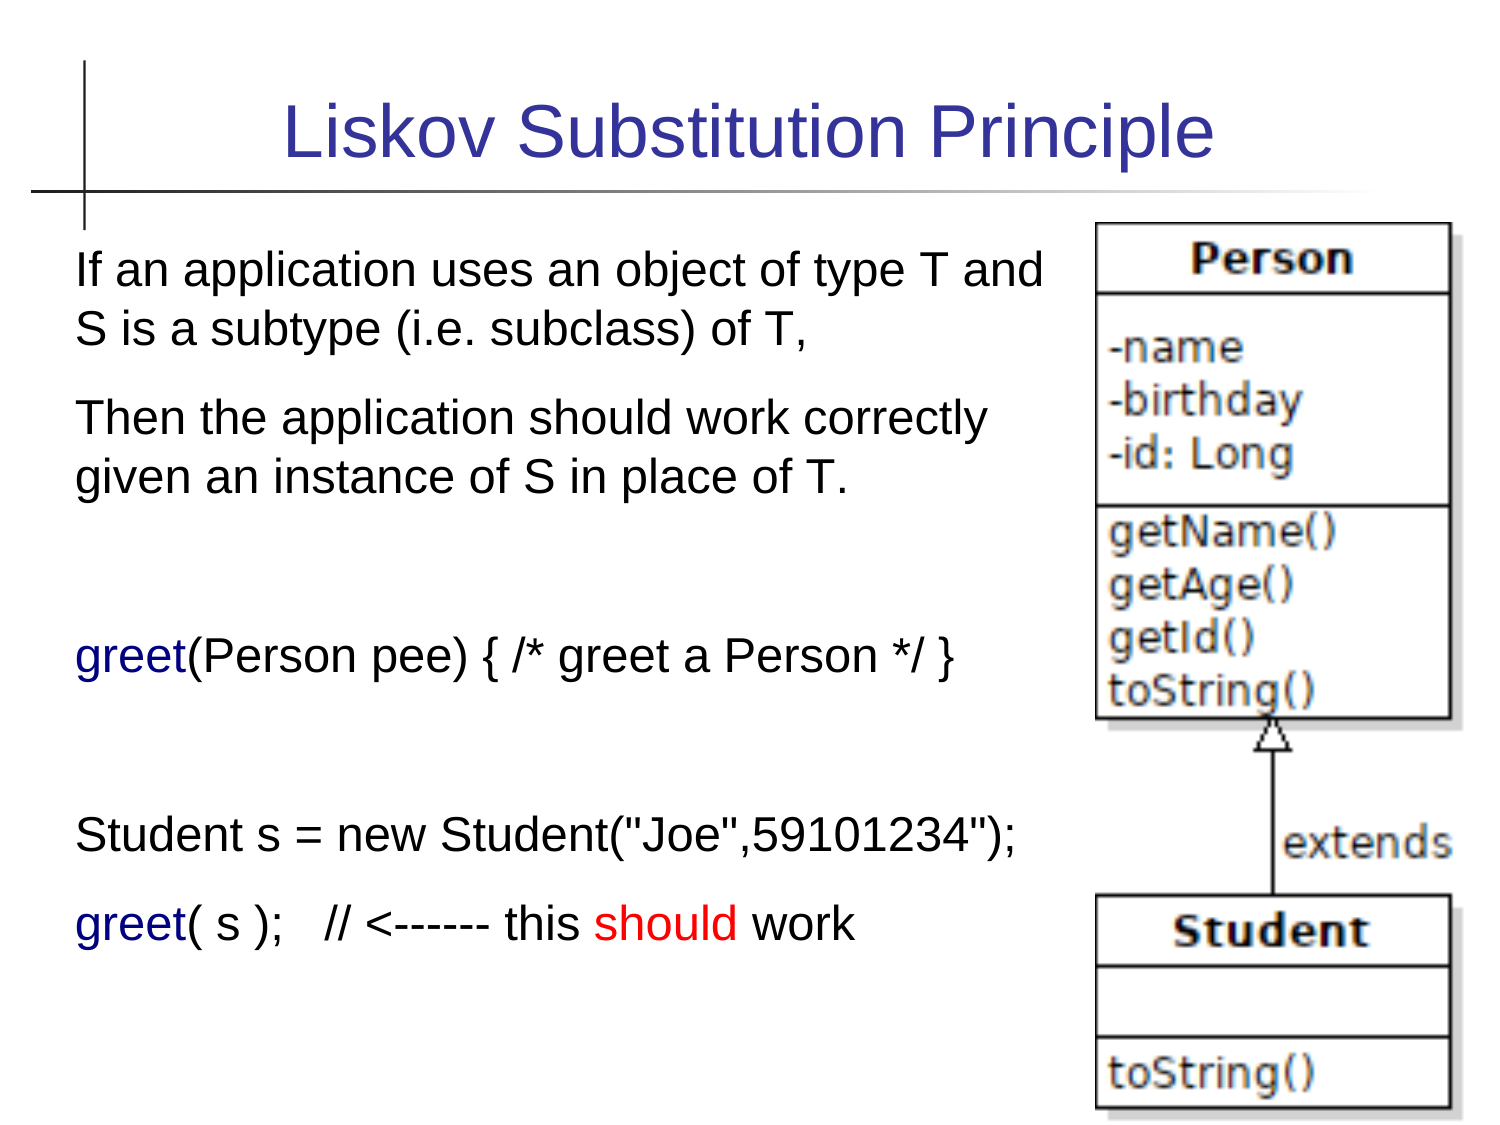

# Liskov Substitution Principle
If an application uses an object of type T and S is a subtype (i.e. subclass) of T,
Then the application should work correctly given an instance of S in place of T.
greet(Person pee) { /* greet a Person */ }
Student s = new Student("Joe",59101234");
greet( s ); // <------ this should work